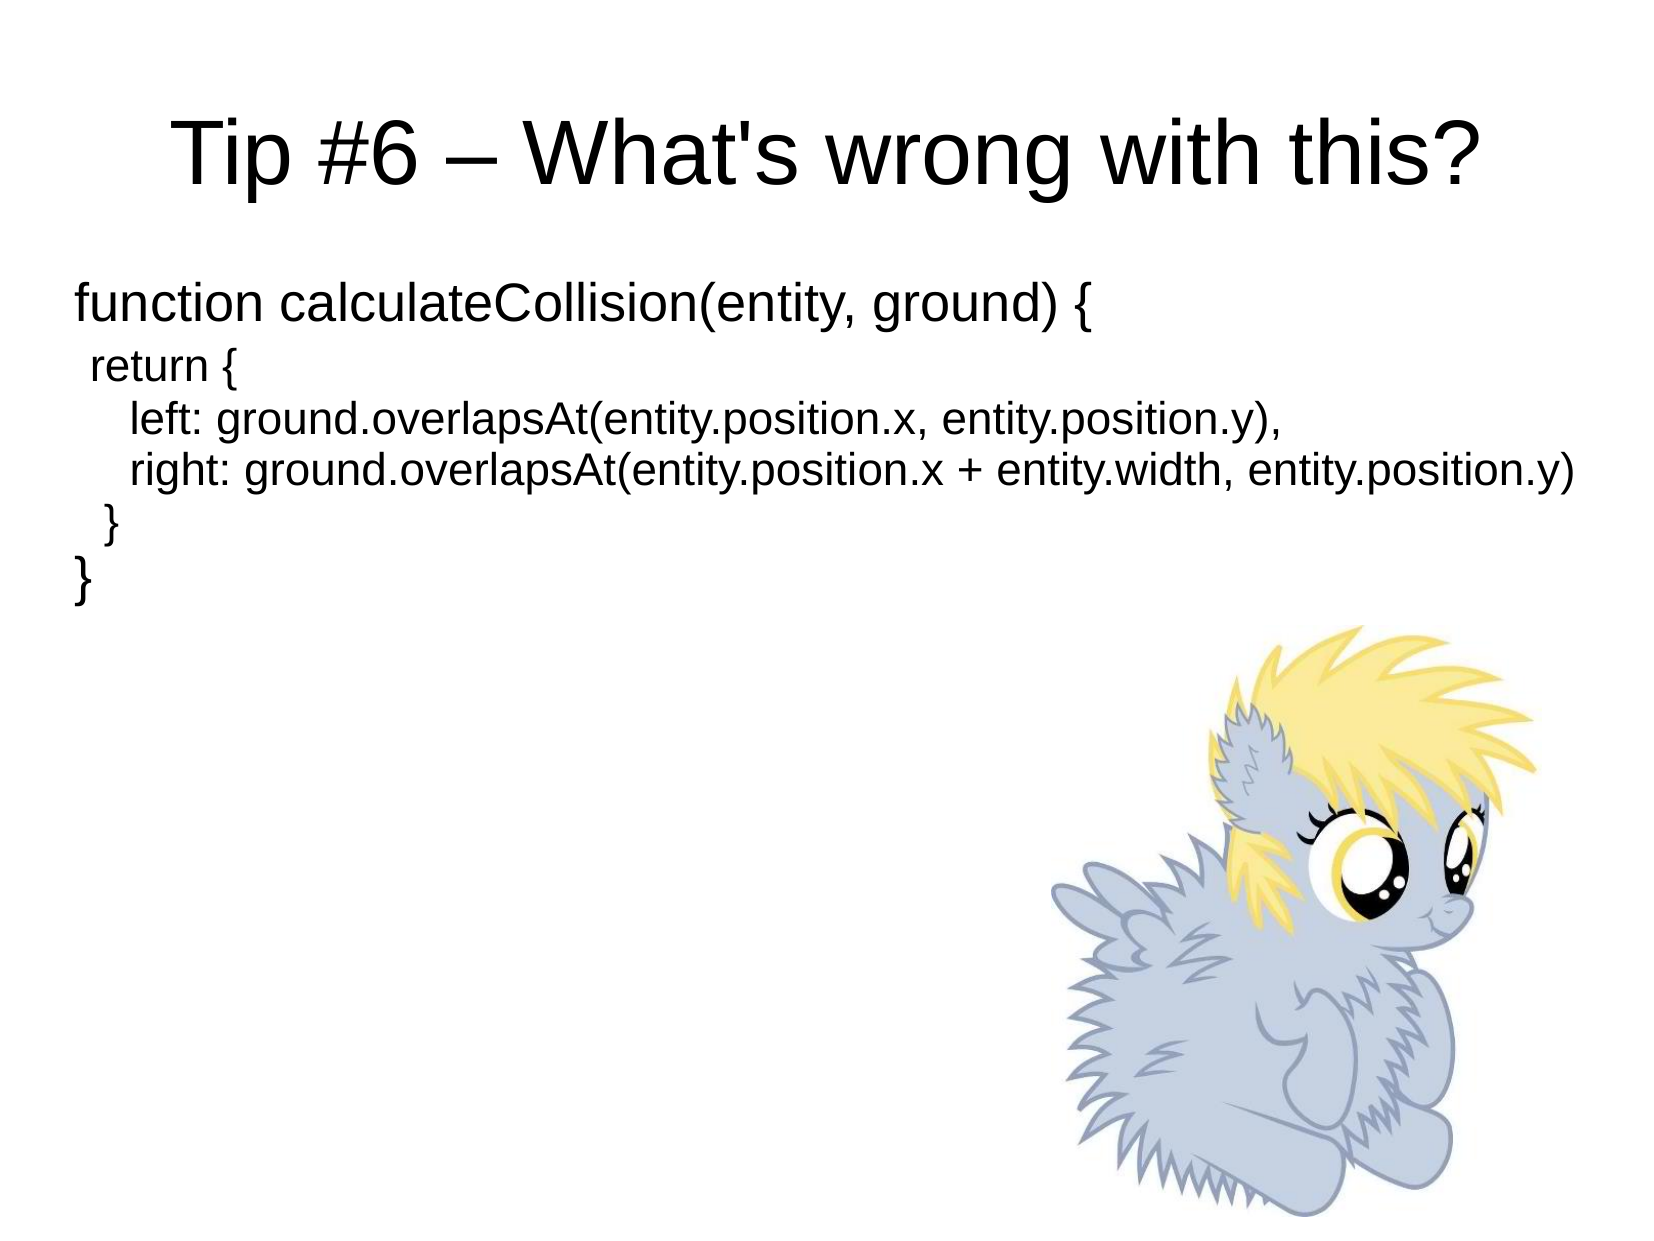

# Tip #6 – What's wrong with this?
 function calculateCollision(entity, ground) {
 return {
 left: ground.overlapsAt(entity.position.x, entity.position.y),
 right: ground.overlapsAt(entity.position.x + entity.width, entity.position.y)
 }
 }